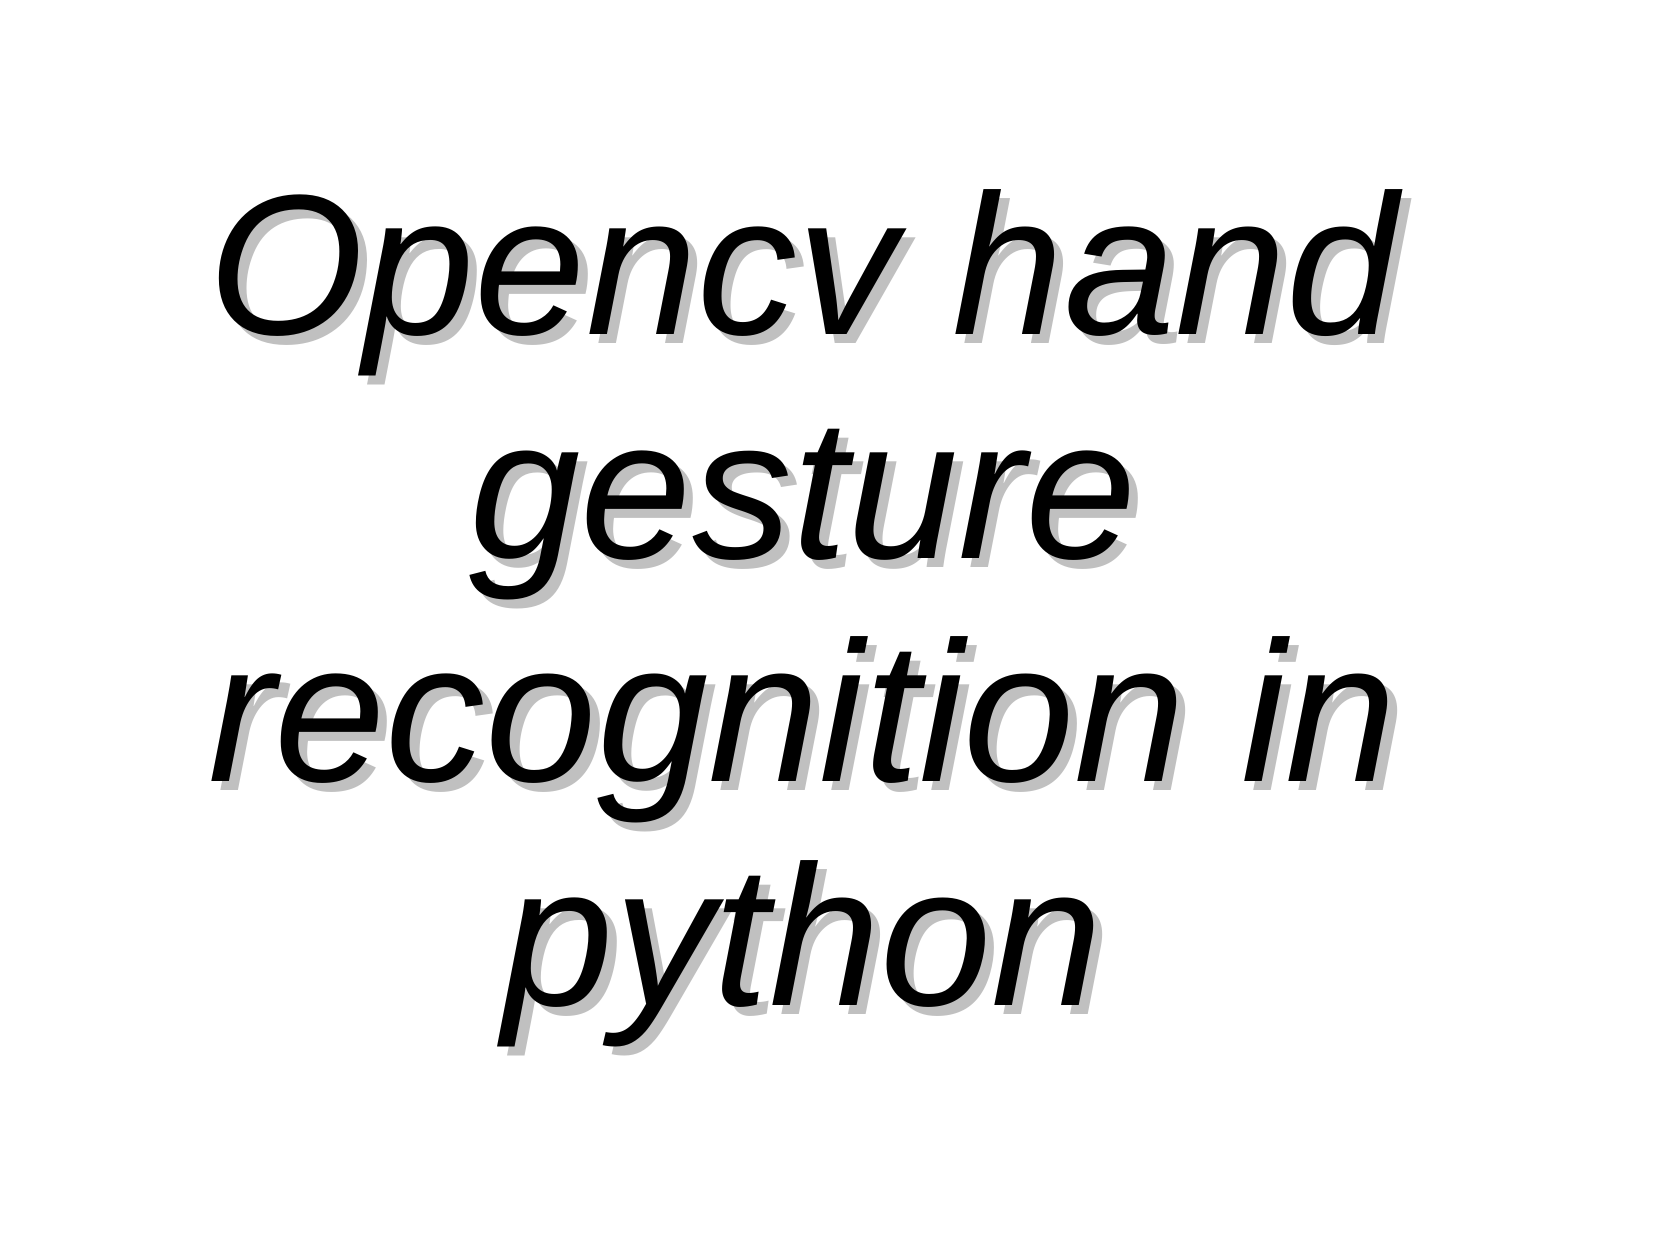

# Opencv hand gesture recognition in python